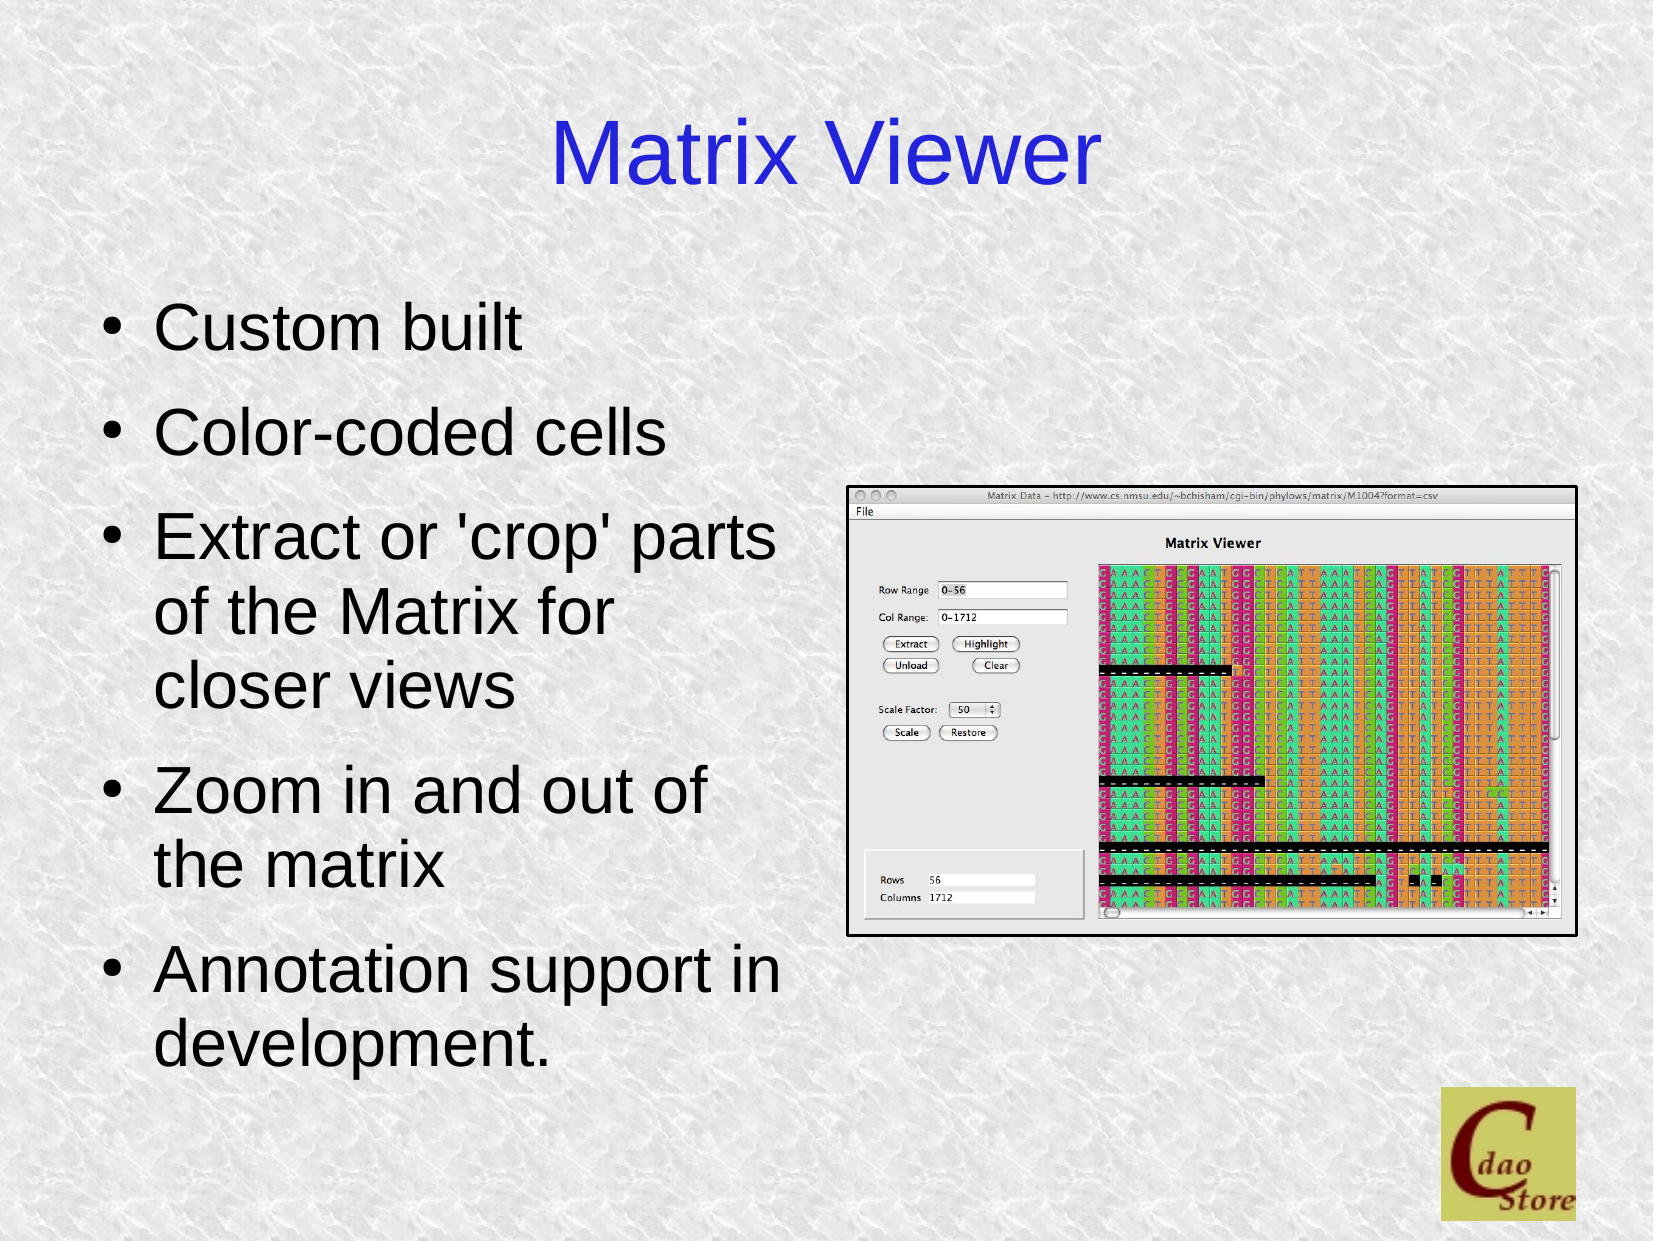

# Matrix Viewer
Custom built
Color-coded cells
Extract or 'crop' parts of the Matrix for closer views
Zoom in and out of the matrix
Annotation support in development.